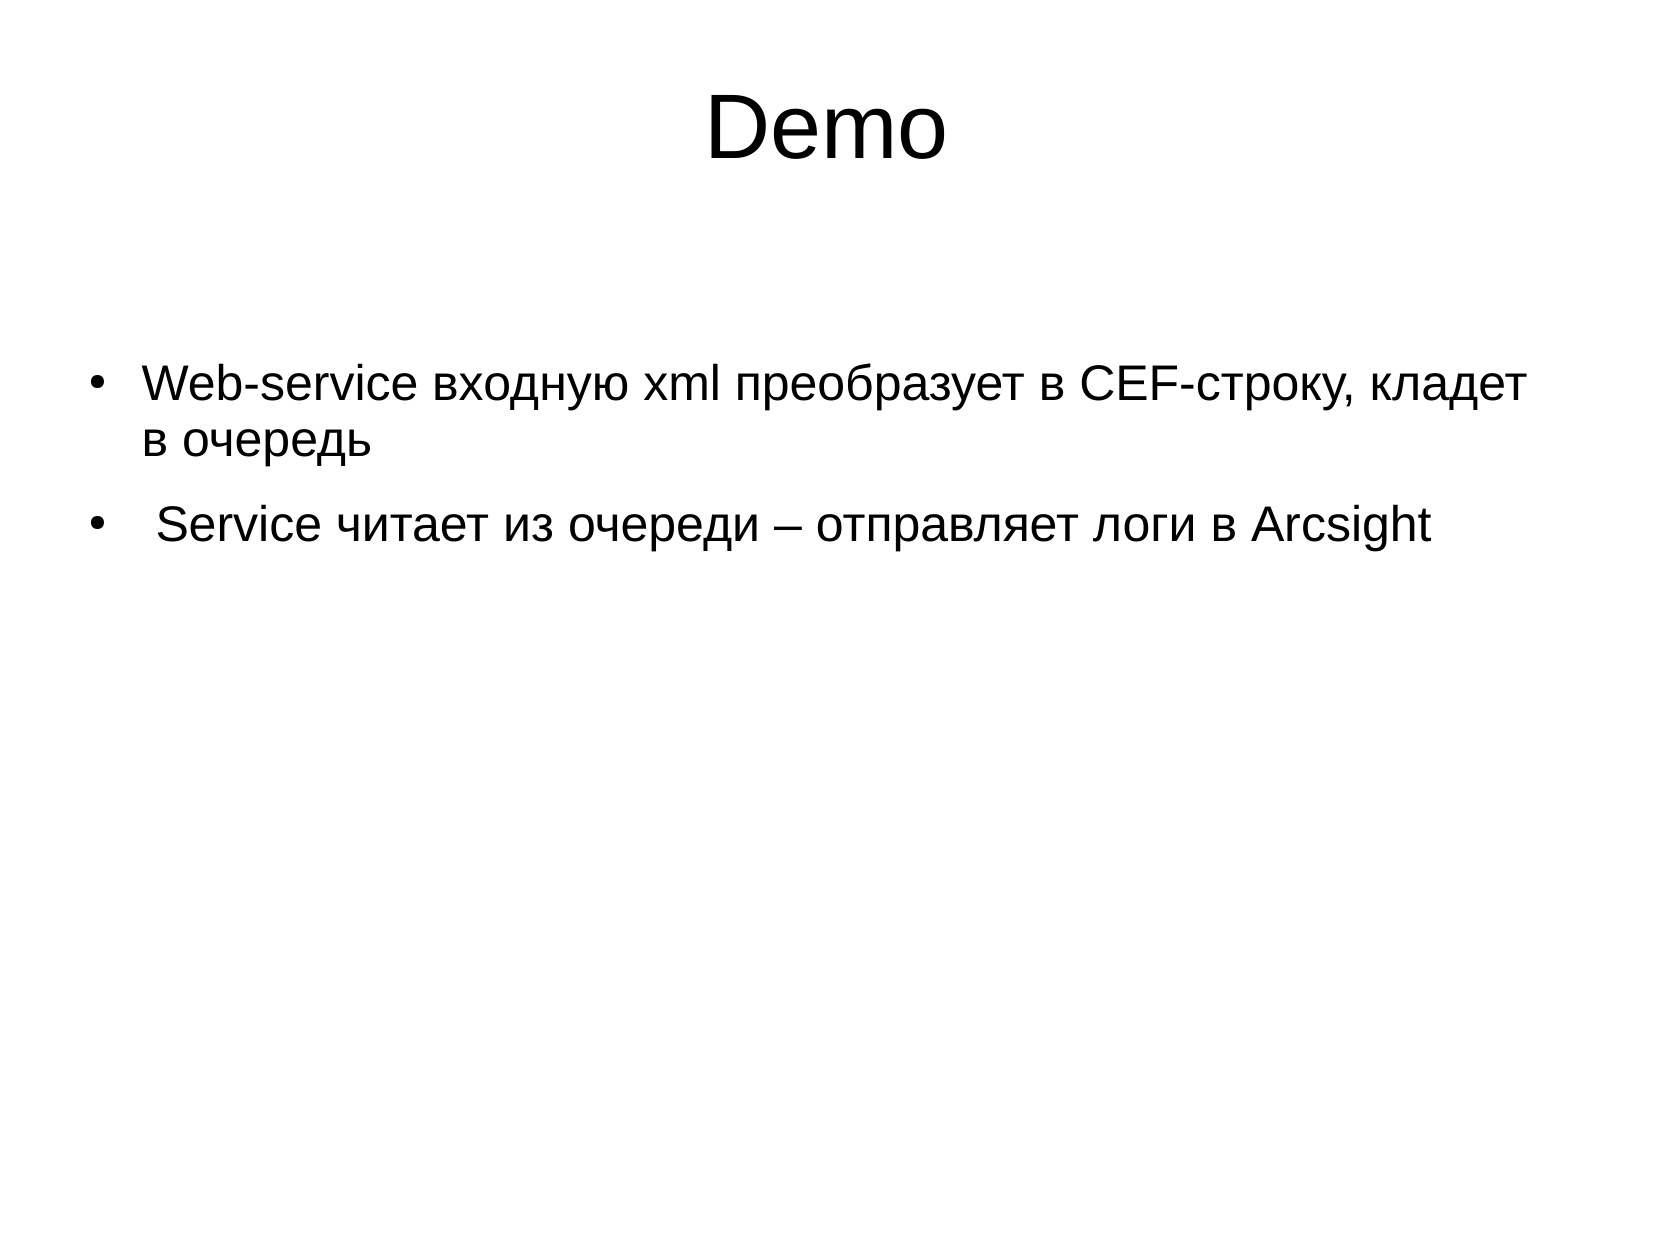

# Demo
Web-service входную xml преобразует в CEF-строку, кладет в очередь
 Service читает из очереди – отправляет логи в Arcsight